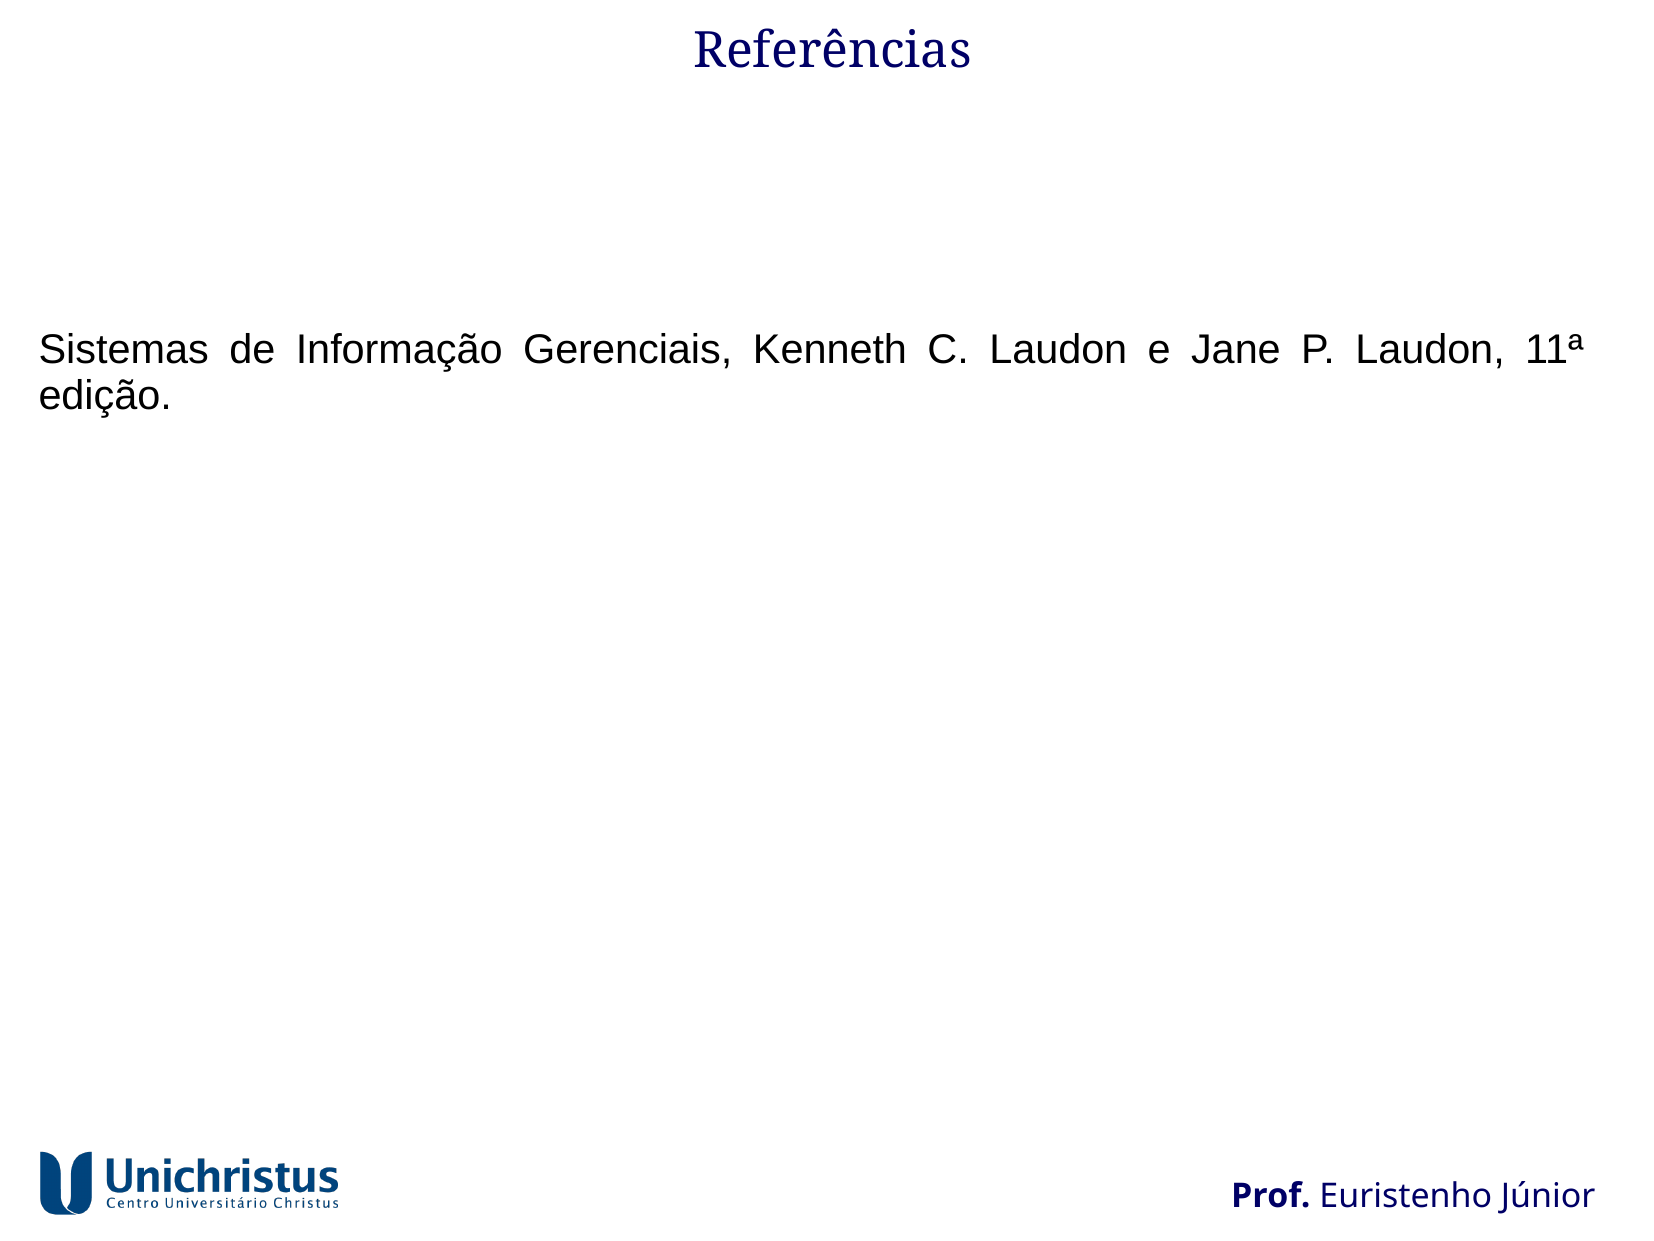

Referências
Sistemas de Informação Gerenciais, Kenneth C. Laudon e Jane P. Laudon, 11ª edição.
Prof. Euristenho Júnior